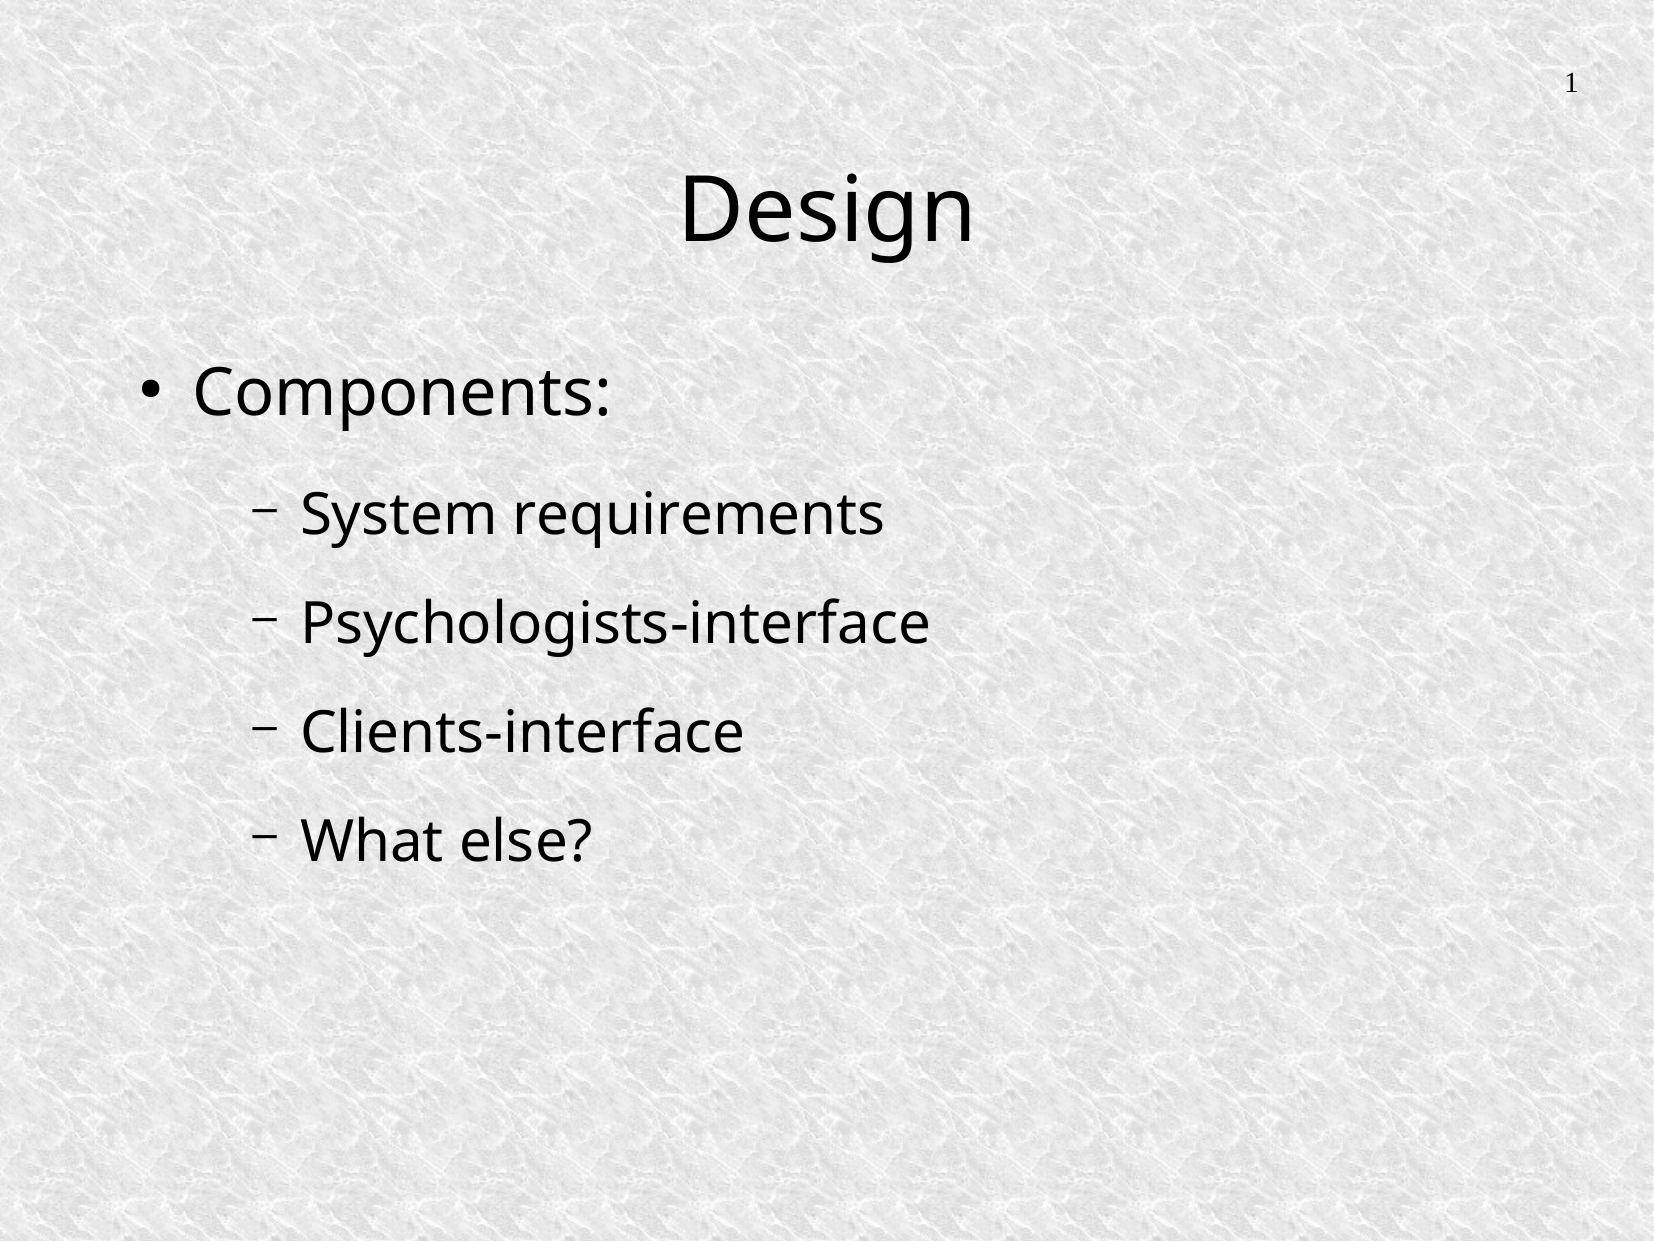

1
# Design
Components:
System requirements
Psychologists-interface
Clients-interface
What else?